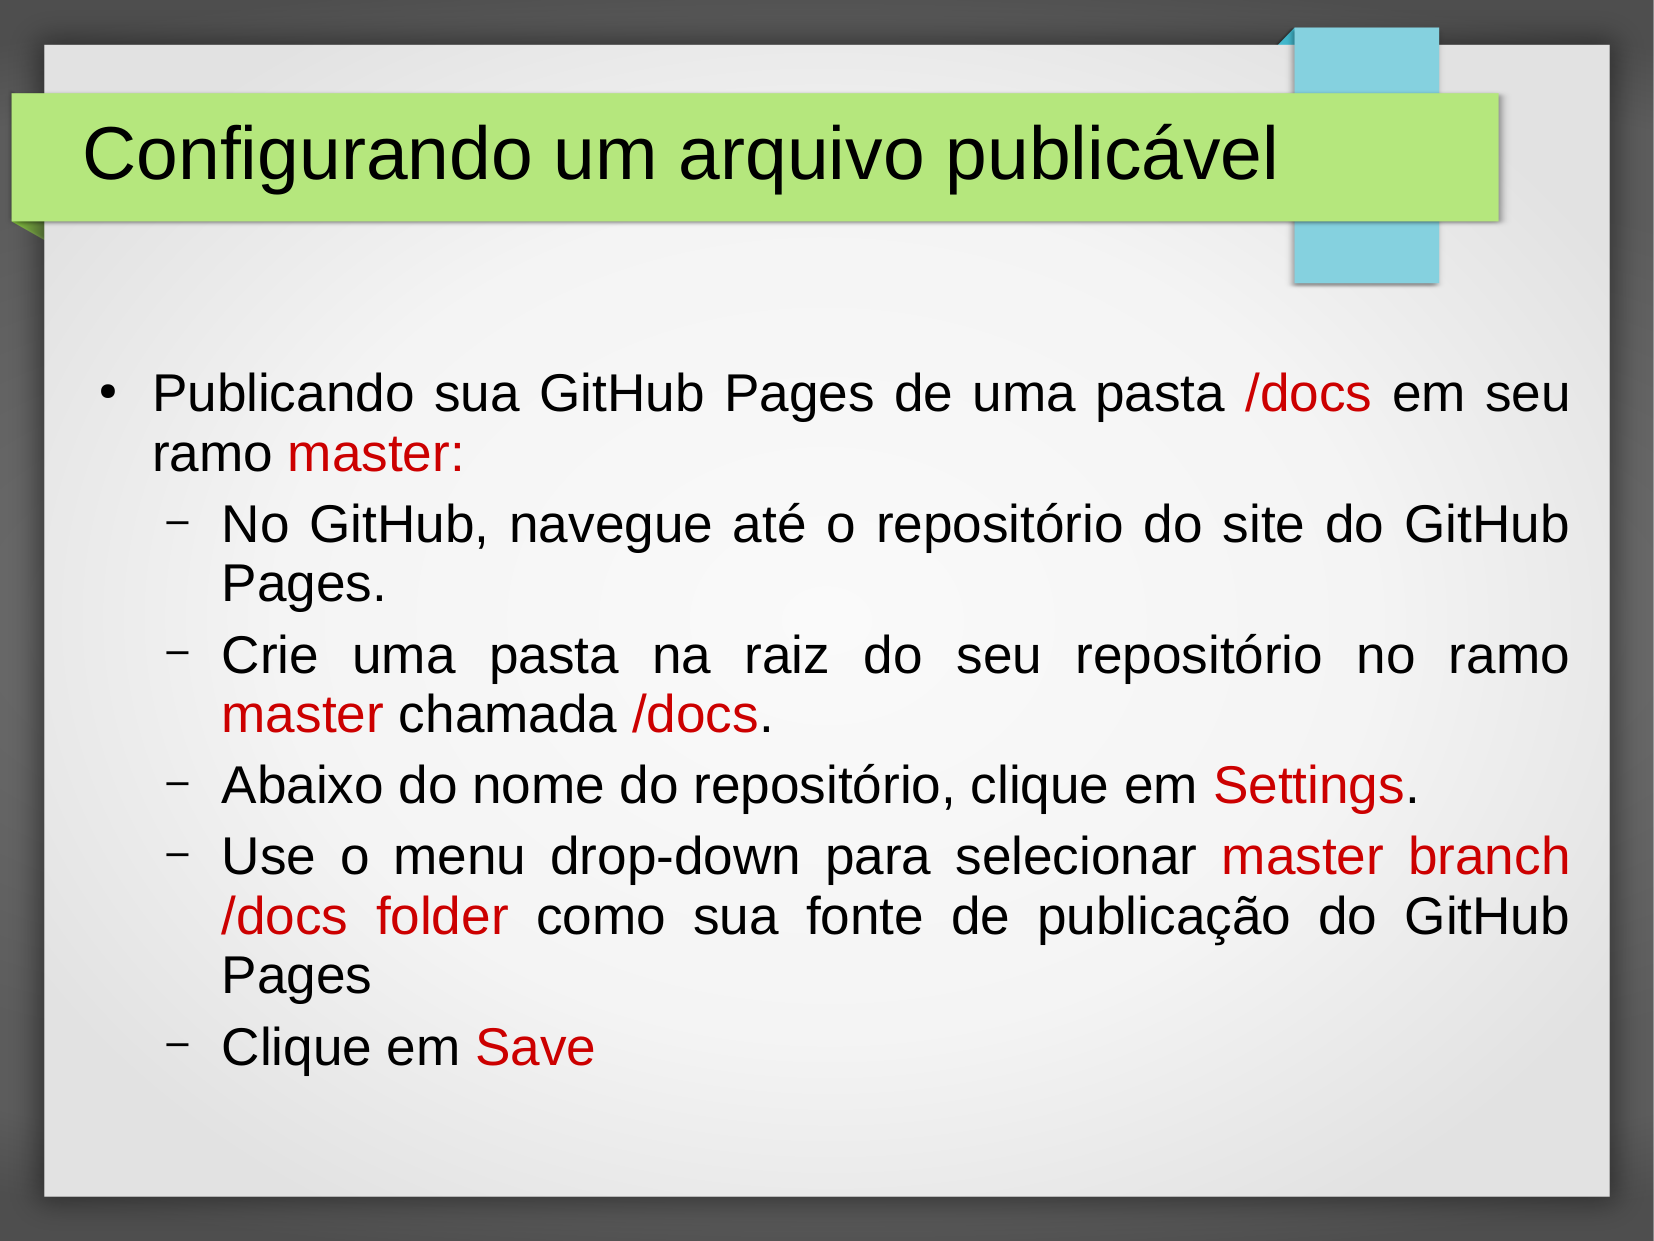

# Configurando um arquivo publicável
Publicando sua GitHub Pages de uma pasta /docs em seu ramo master:
No GitHub, navegue até o repositório do site do GitHub Pages.
Crie uma pasta na raiz do seu repositório no ramo master chamada /docs.
Abaixo do nome do repositório, clique em Settings.
Use o menu drop-down para selecionar master branch /docs folder como sua fonte de publicação do GitHub Pages
Clique em Save